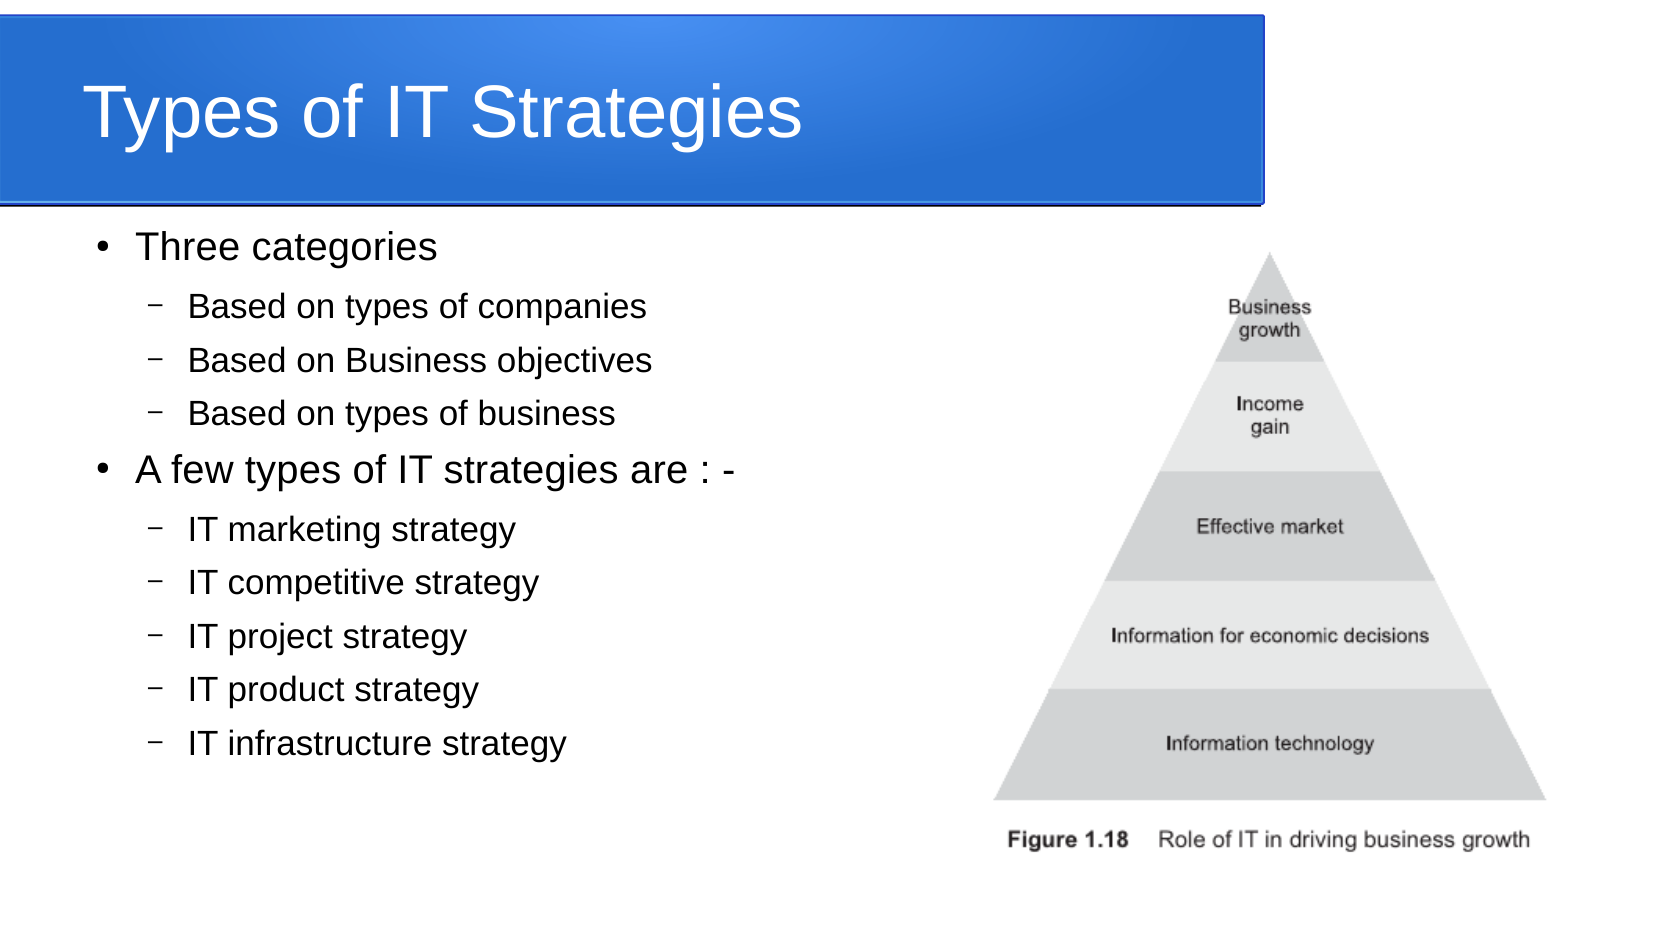

# Types of IT Strategies
Three categories
Based on types of companies
Based on Business objectives
Based on types of business
A few types of IT strategies are : -
IT marketing strategy
IT competitive strategy
IT project strategy
IT product strategy
IT infrastructure strategy